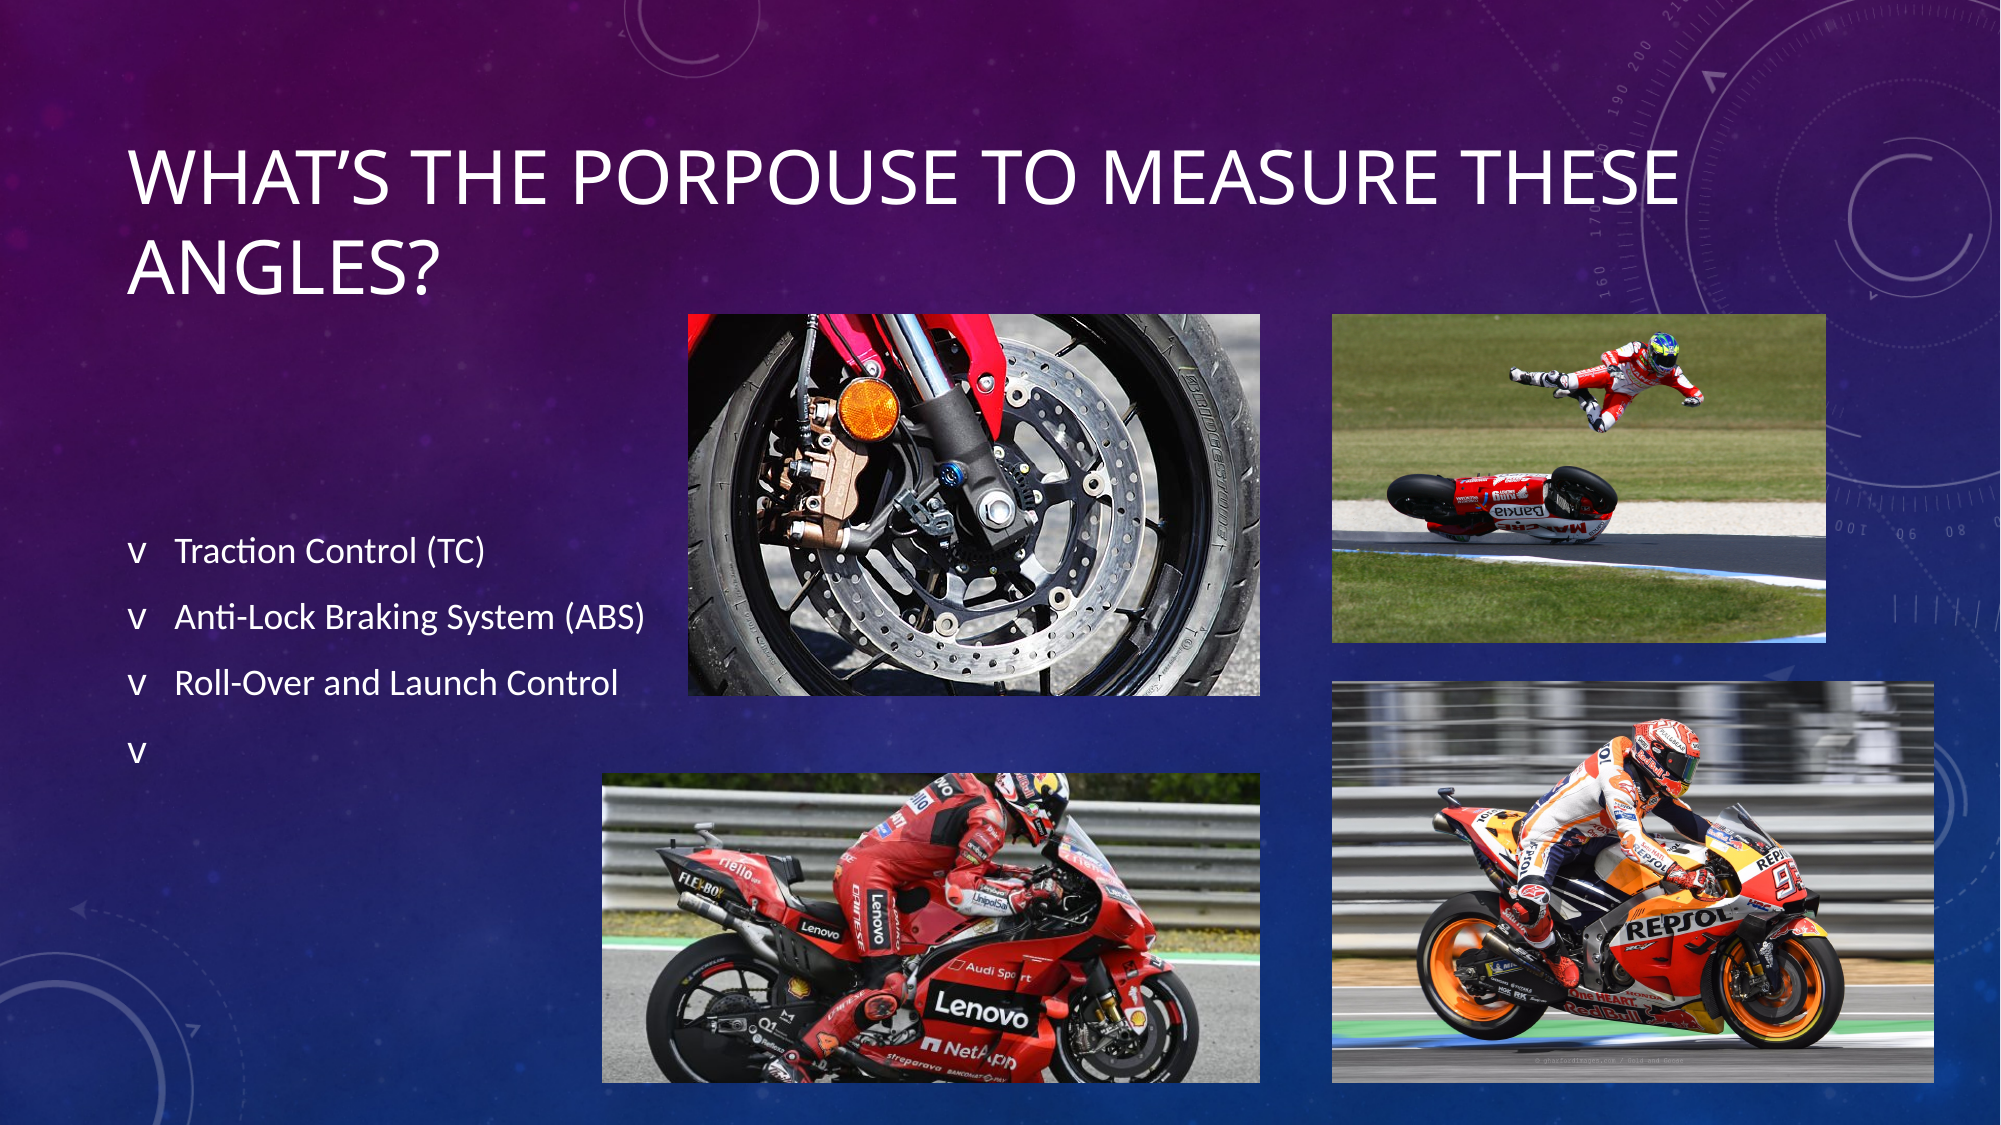

# What’s the porpouse to measure these angles?
Traction Control (TC)
Anti-Lock Braking System (ABS)
Roll-Over and Launch Control